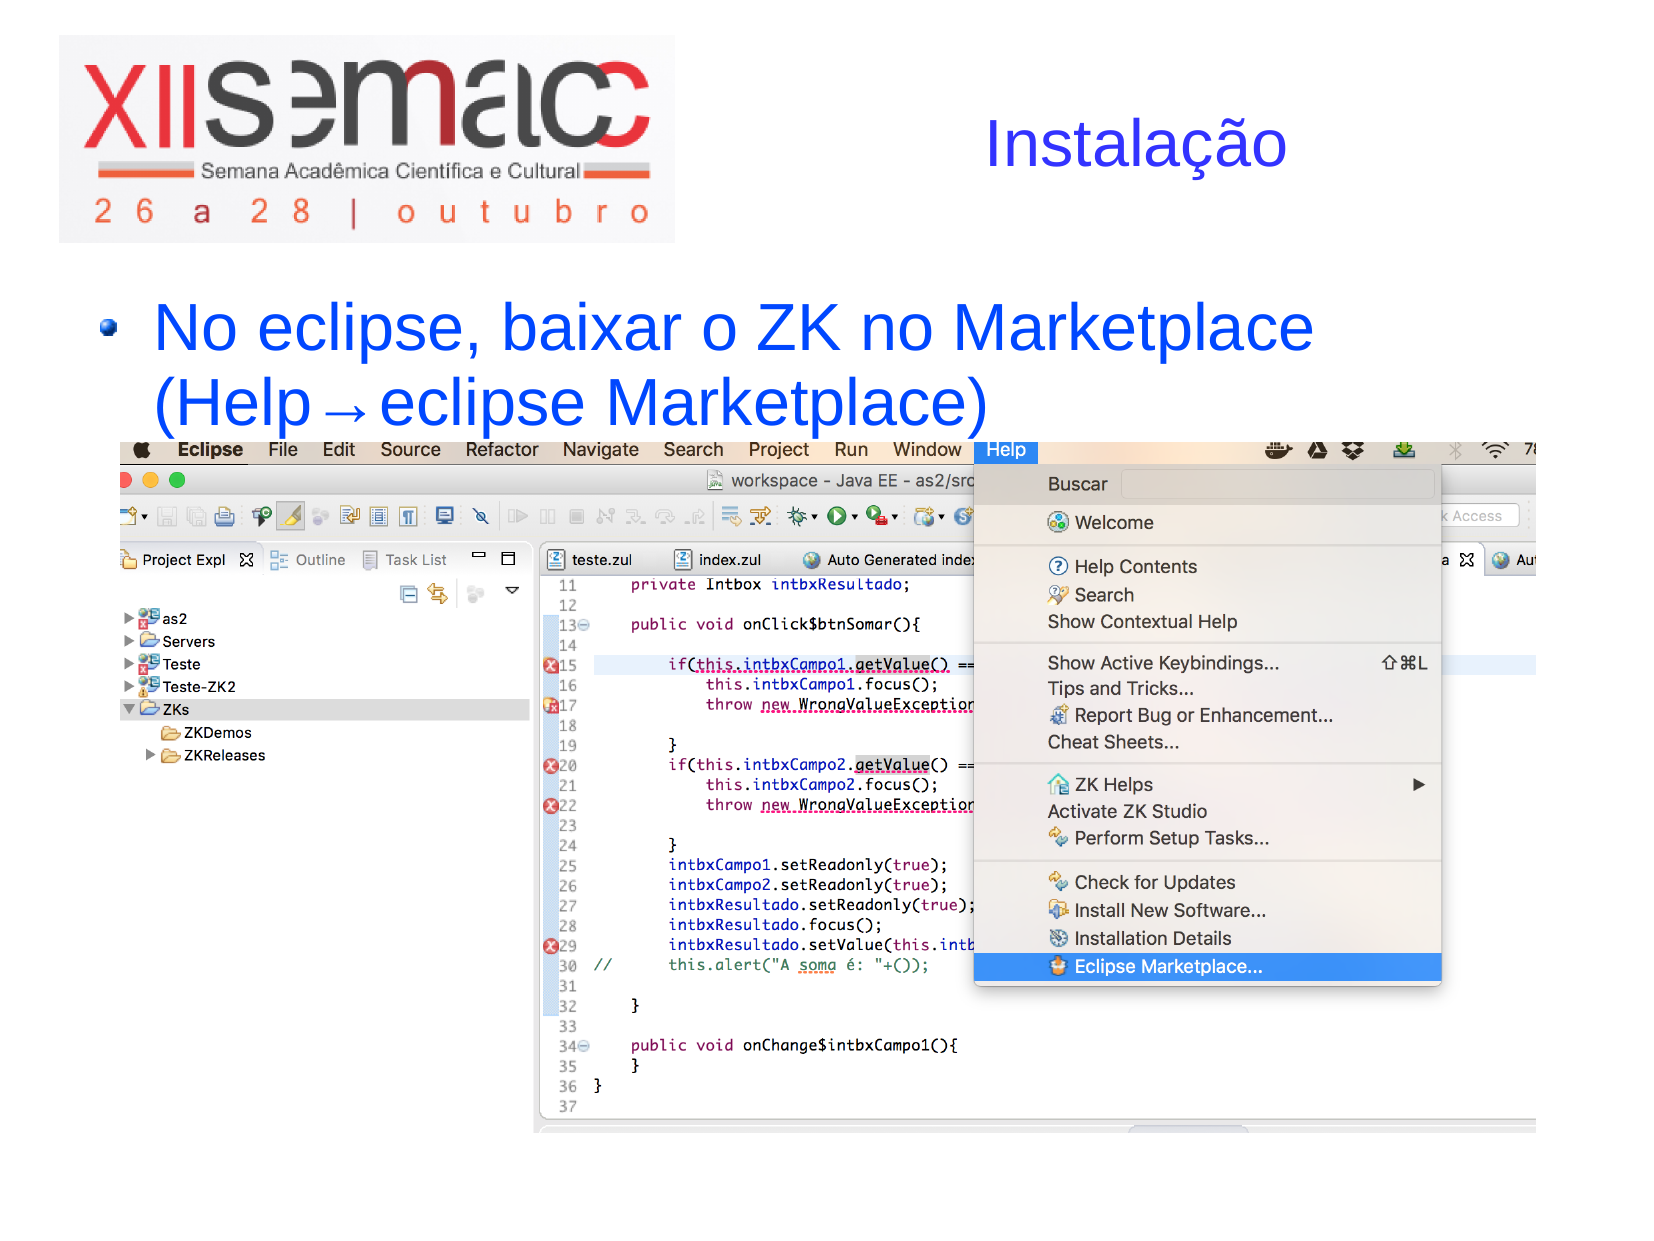

# Instalação
No eclipse, baixar o ZK no Marketplace (Help→eclipse Marketplace)